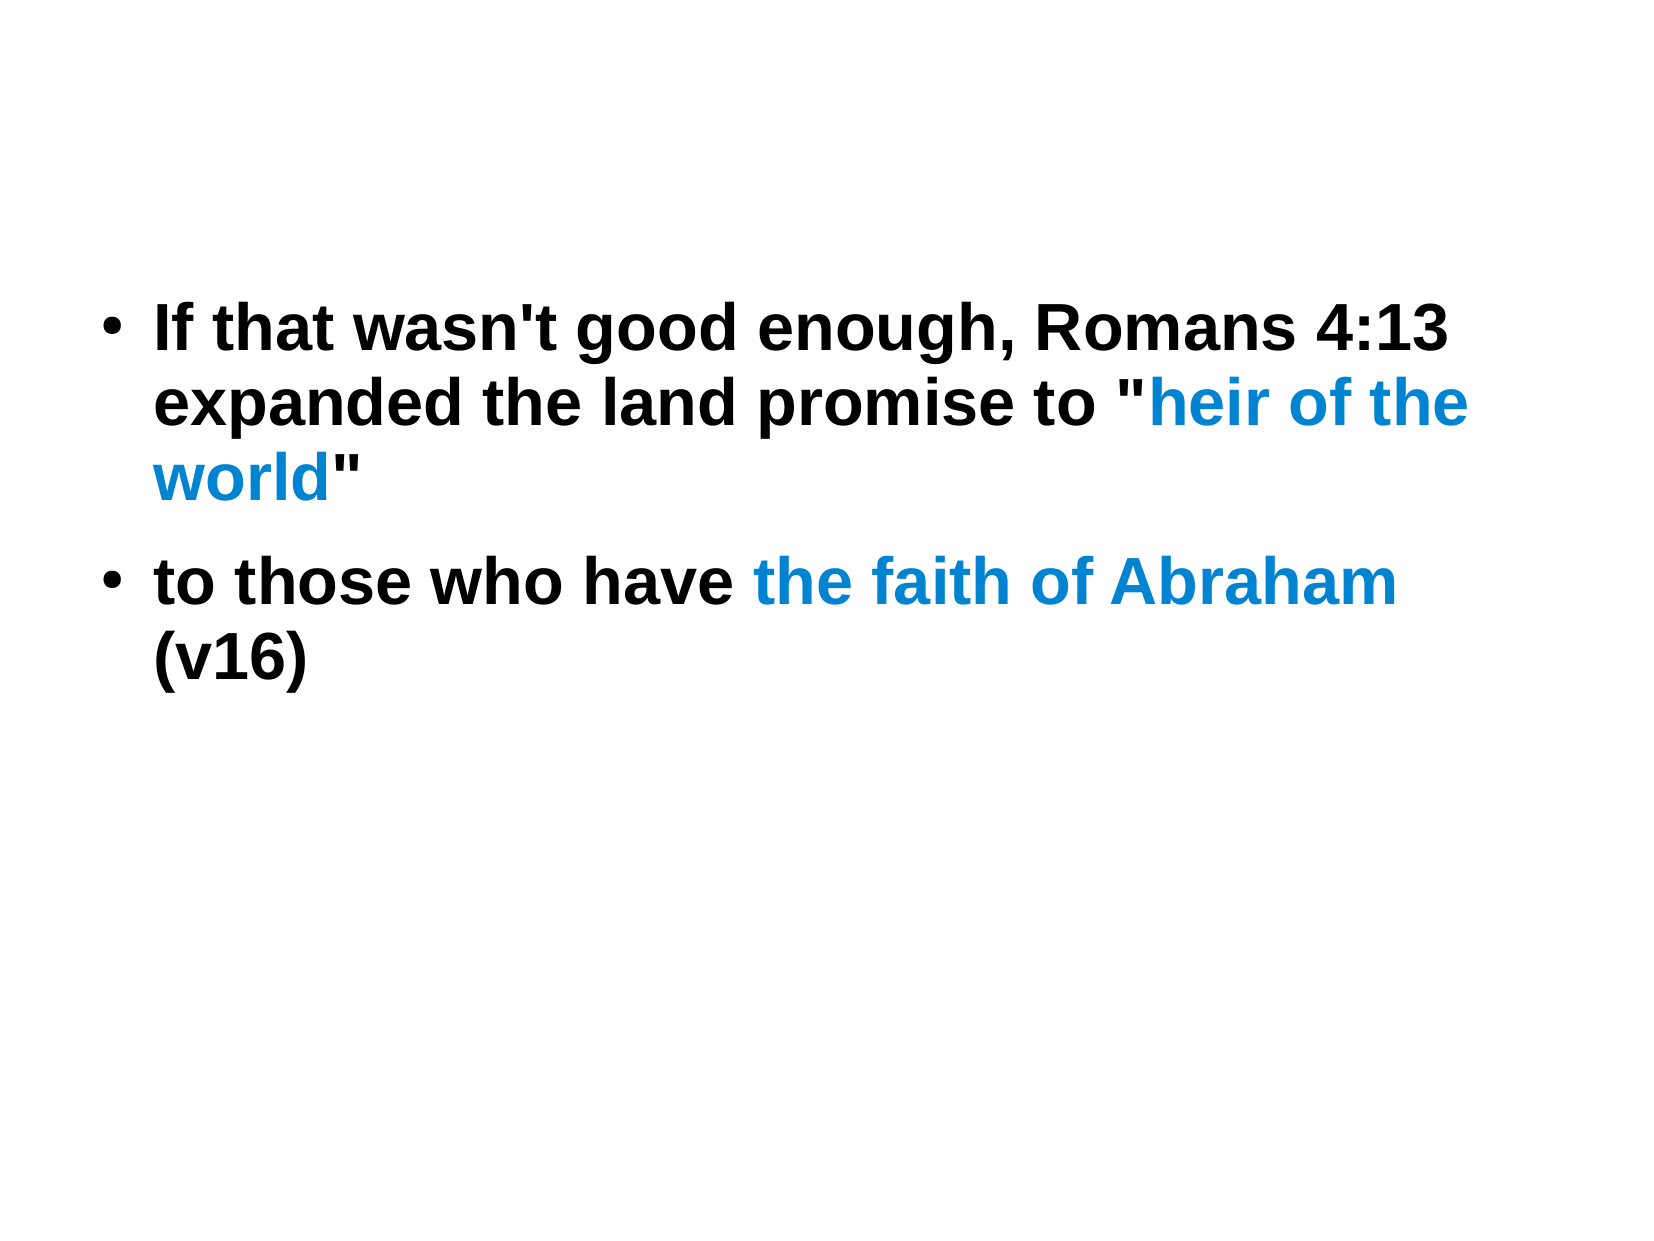

#
If that wasn't good enough, Romans 4:13
expanded the land promise to "heir of the world"
to those who have the faith of Abraham (v16)